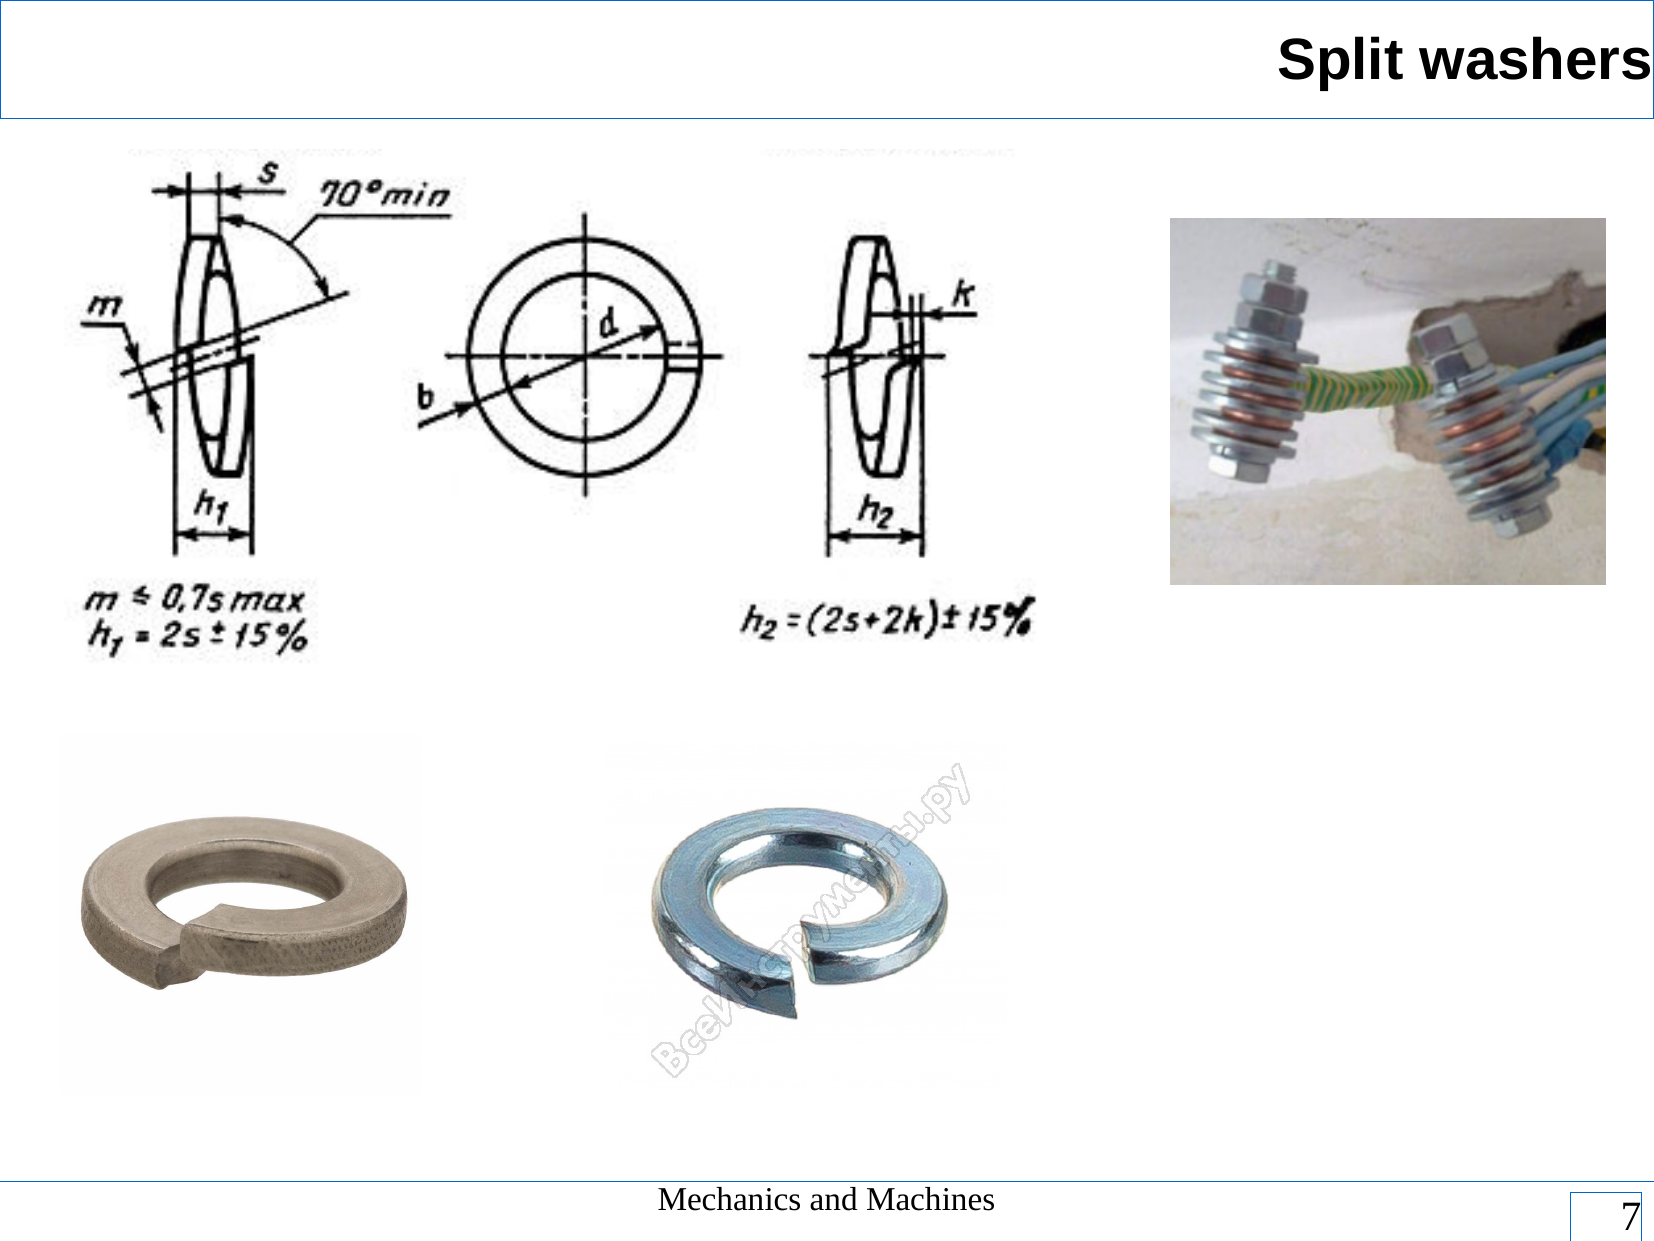

# Split washers
Mechanics and Machines
7